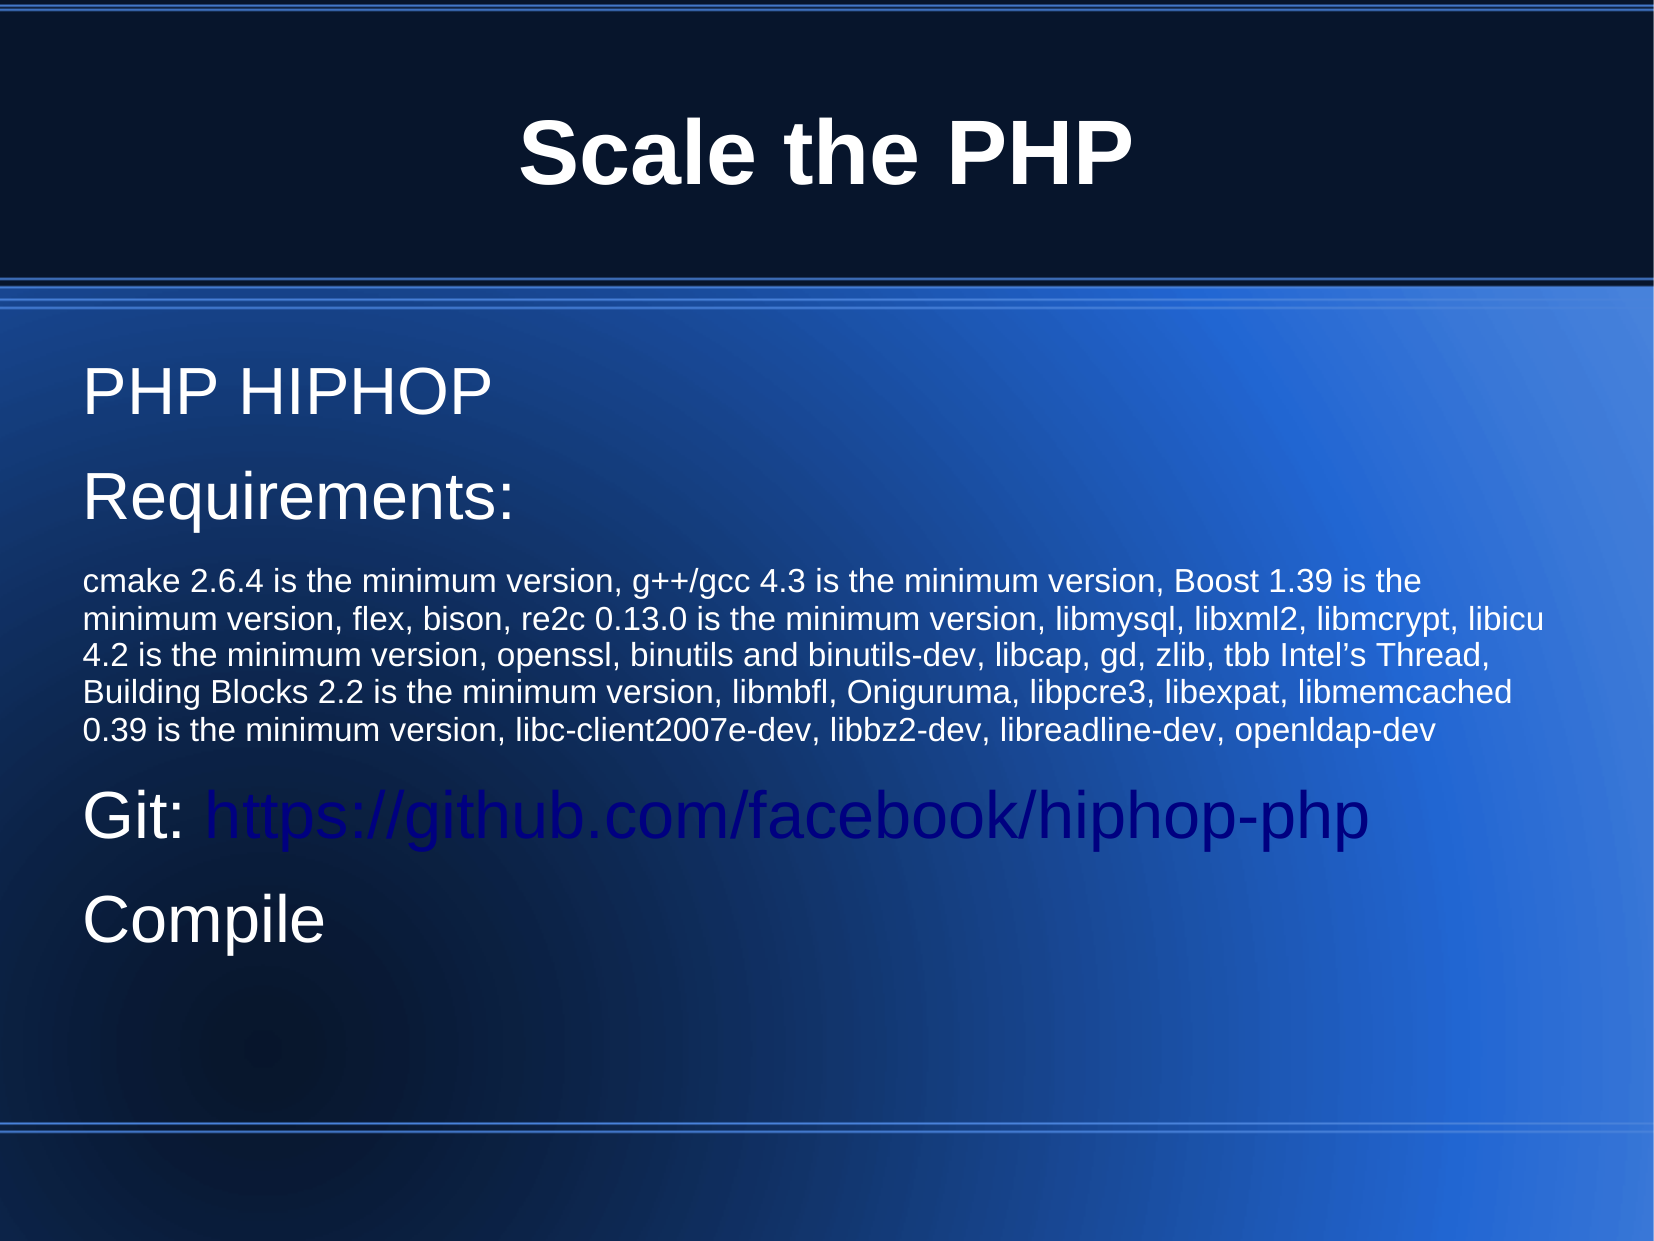

# Scale the PHP
PHP HIPHOP
Requirements:
cmake 2.6.4 is the minimum version, g++/gcc 4.3 is the minimum version, Boost 1.39 is the minimum version, flex, bison, re2c 0.13.0 is the minimum version, libmysql, libxml2, libmcrypt, libicu 4.2 is the minimum version, openssl, binutils and binutils-dev, libcap, gd, zlib, tbb Intel’s Thread, Building Blocks 2.2 is the minimum version, libmbfl, Oniguruma, libpcre3, libexpat, libmemcached 0.39 is the minimum version, libc-client2007e-dev, libbz2-dev, libreadline-dev, openldap-dev
Git: https://github.com/facebook/hiphop-php
Compile